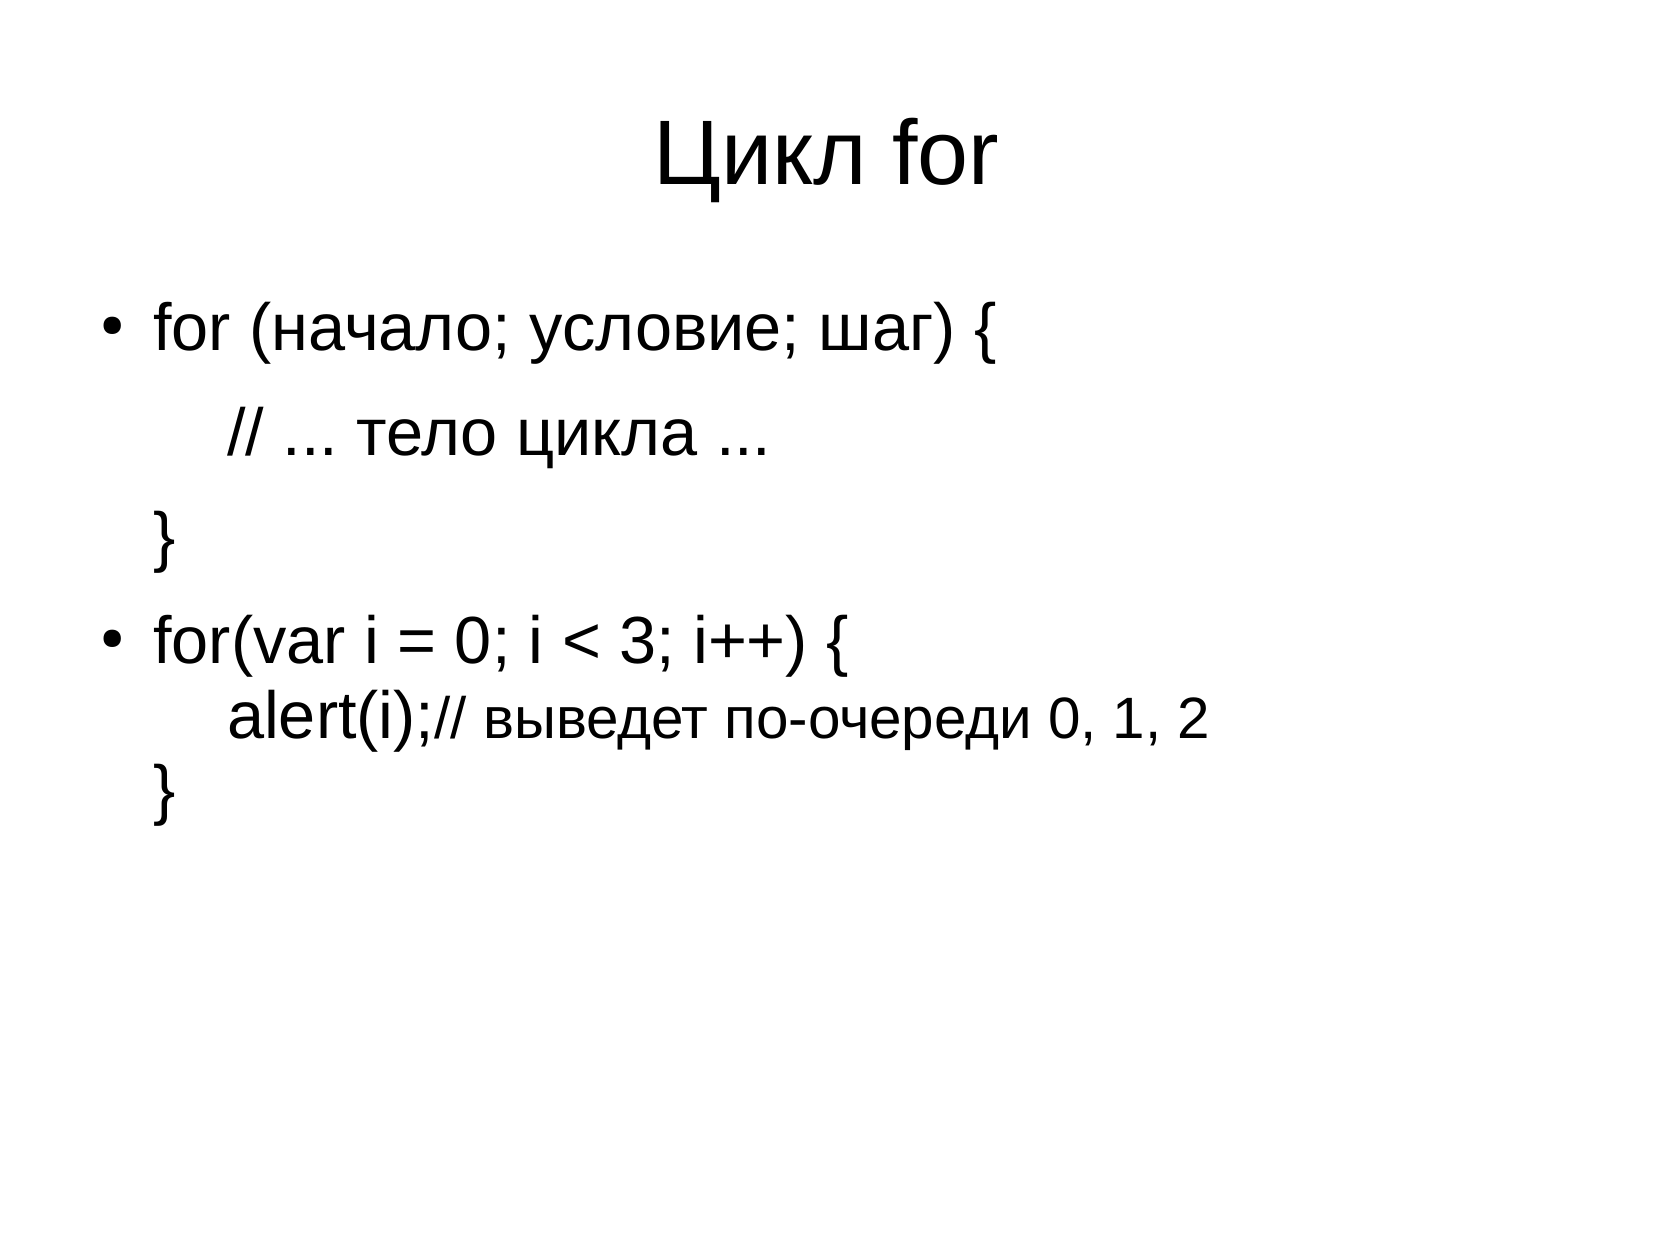

# Цикл for
for (начало; условие; шаг) {
 // ... тело цикла ...
}
for(var i = 0; i < 3; i++) {
 alert(i);// выведет по-очереди 0, 1, 2
}